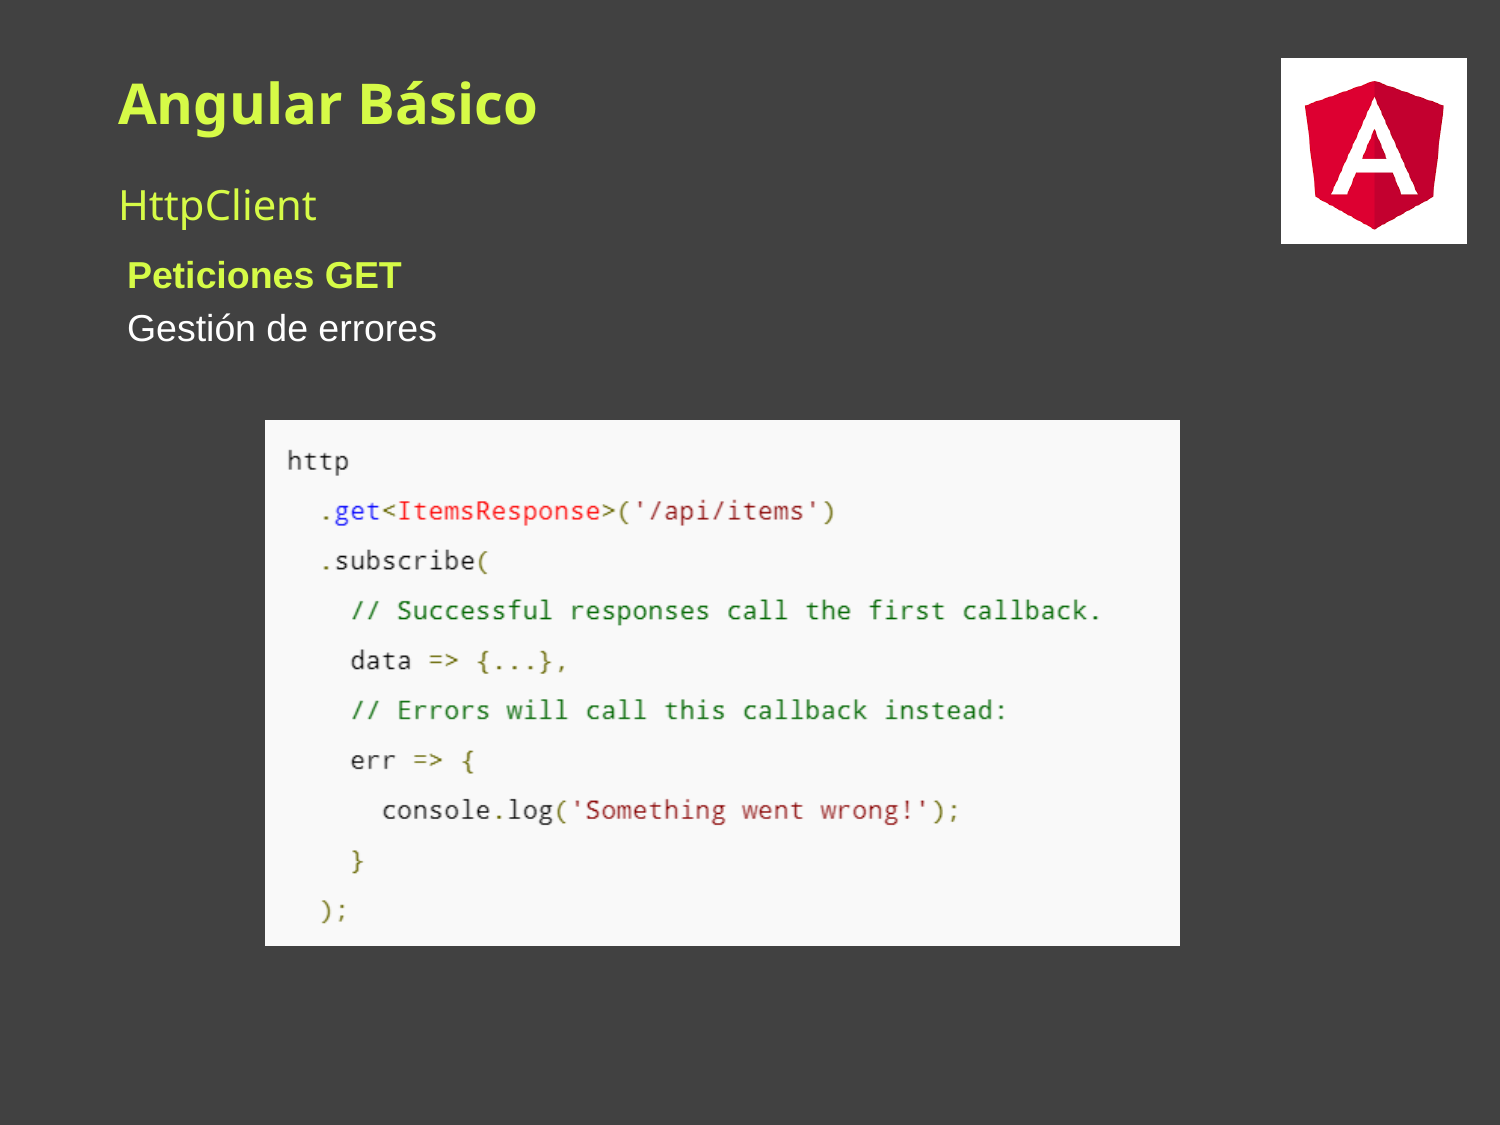

# Angular Básico
HttpClient
Peticiones GET
Gestión de errores